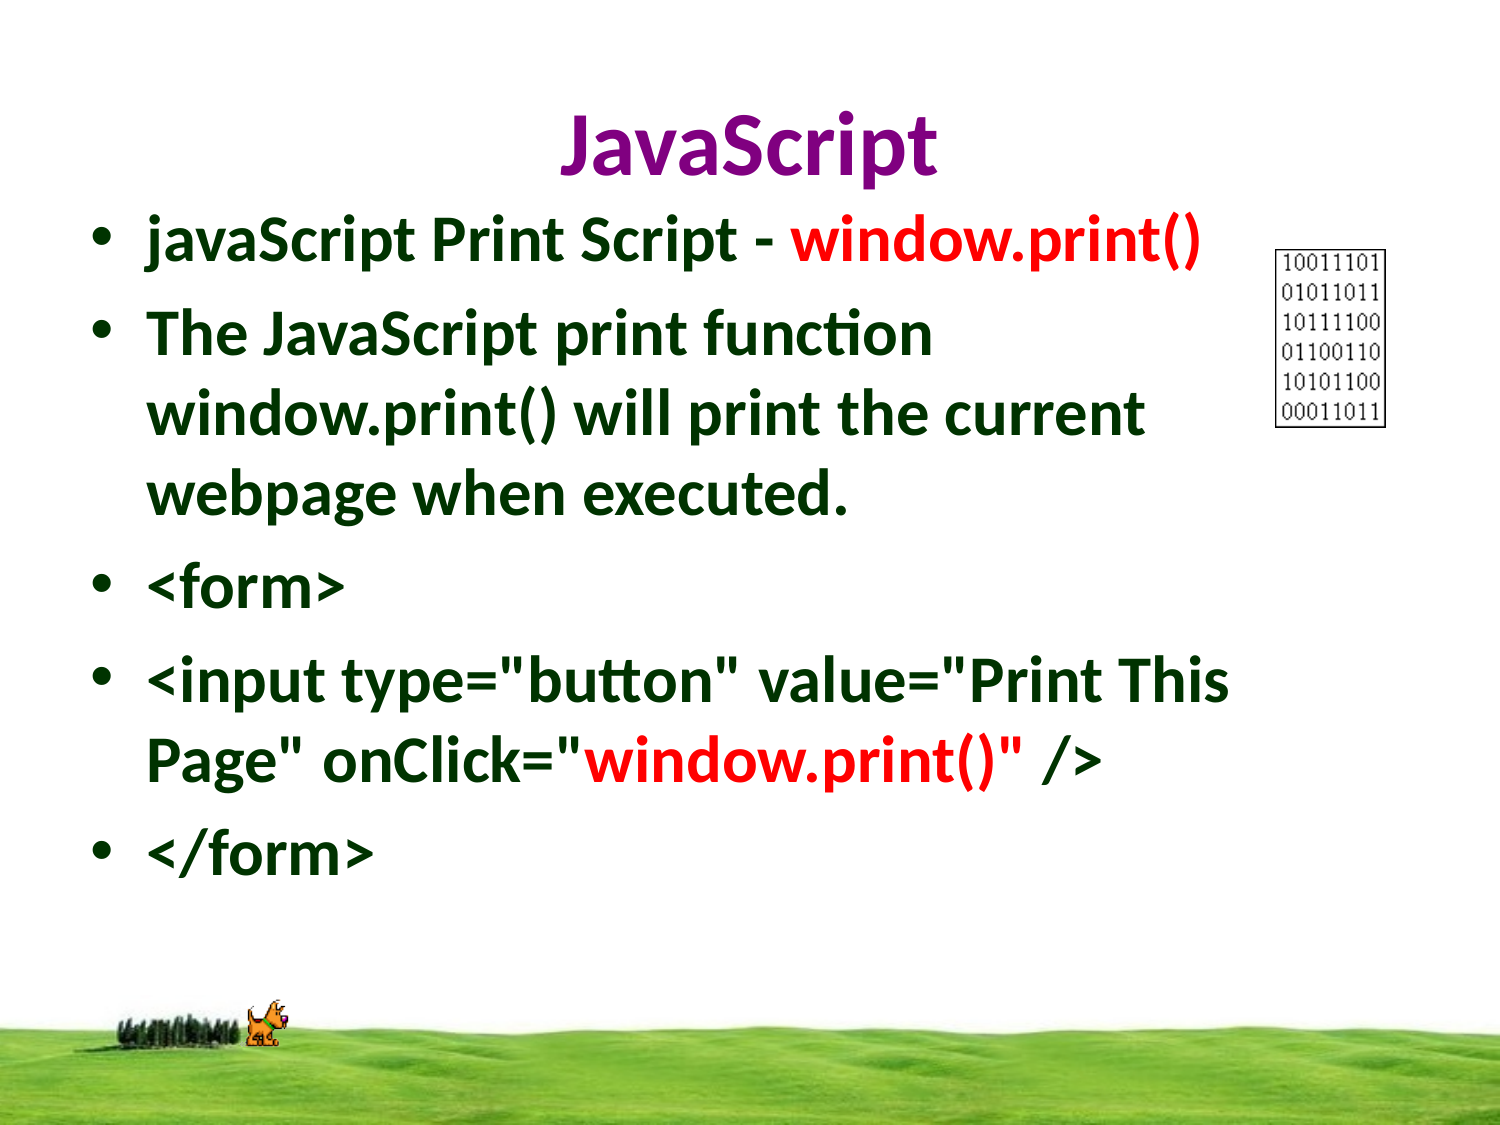

# JavaScript
javaScript Print Script - window.print()
The JavaScript print function window.print() will print the current webpage when executed.
<form>
<input type="button" value="Print This Page" onClick="window.print()" />
</form>